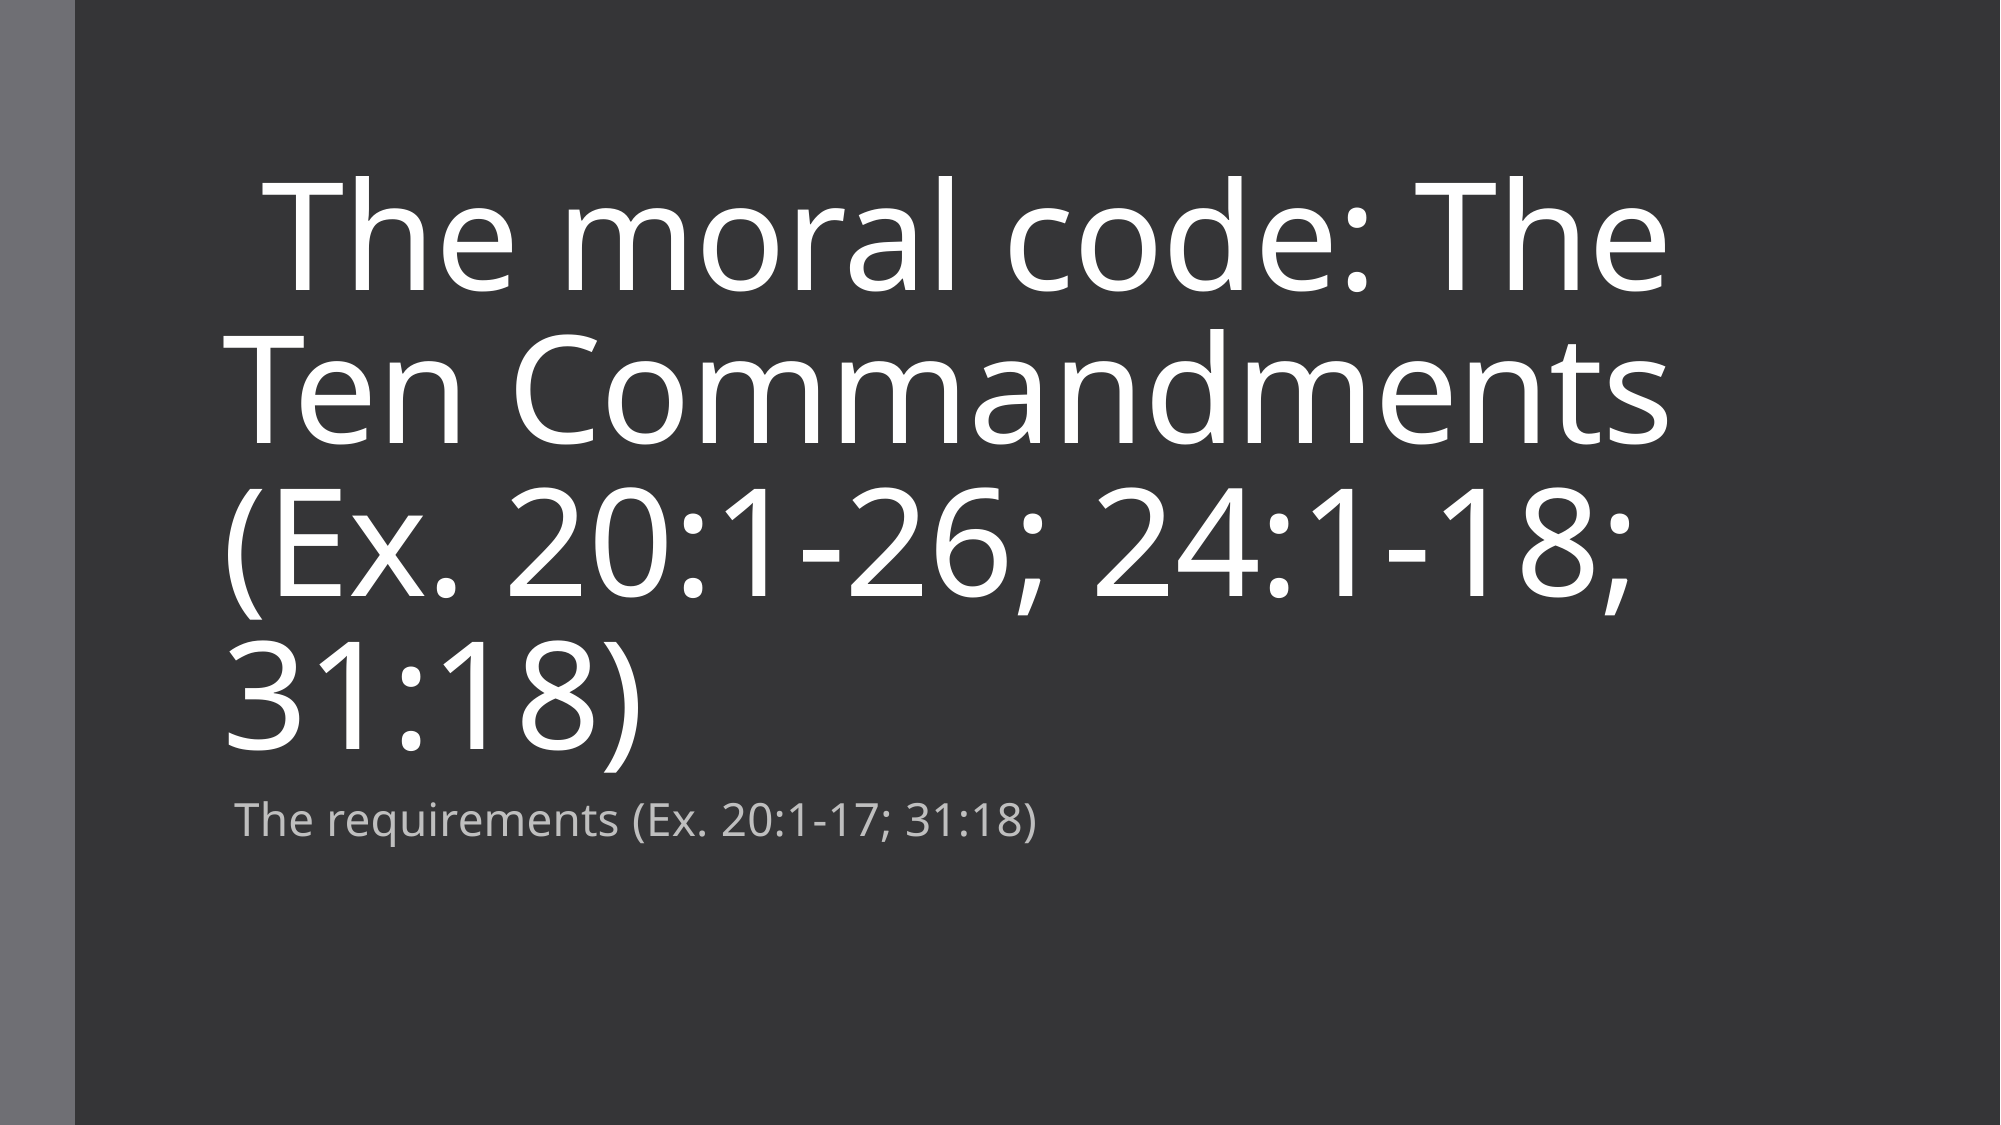

# The moral code: The Ten Commandments (Ex. 20:1-26; 24:1-18; 31:18)
 The requirements (Ex. 20:1-17; 31:18)